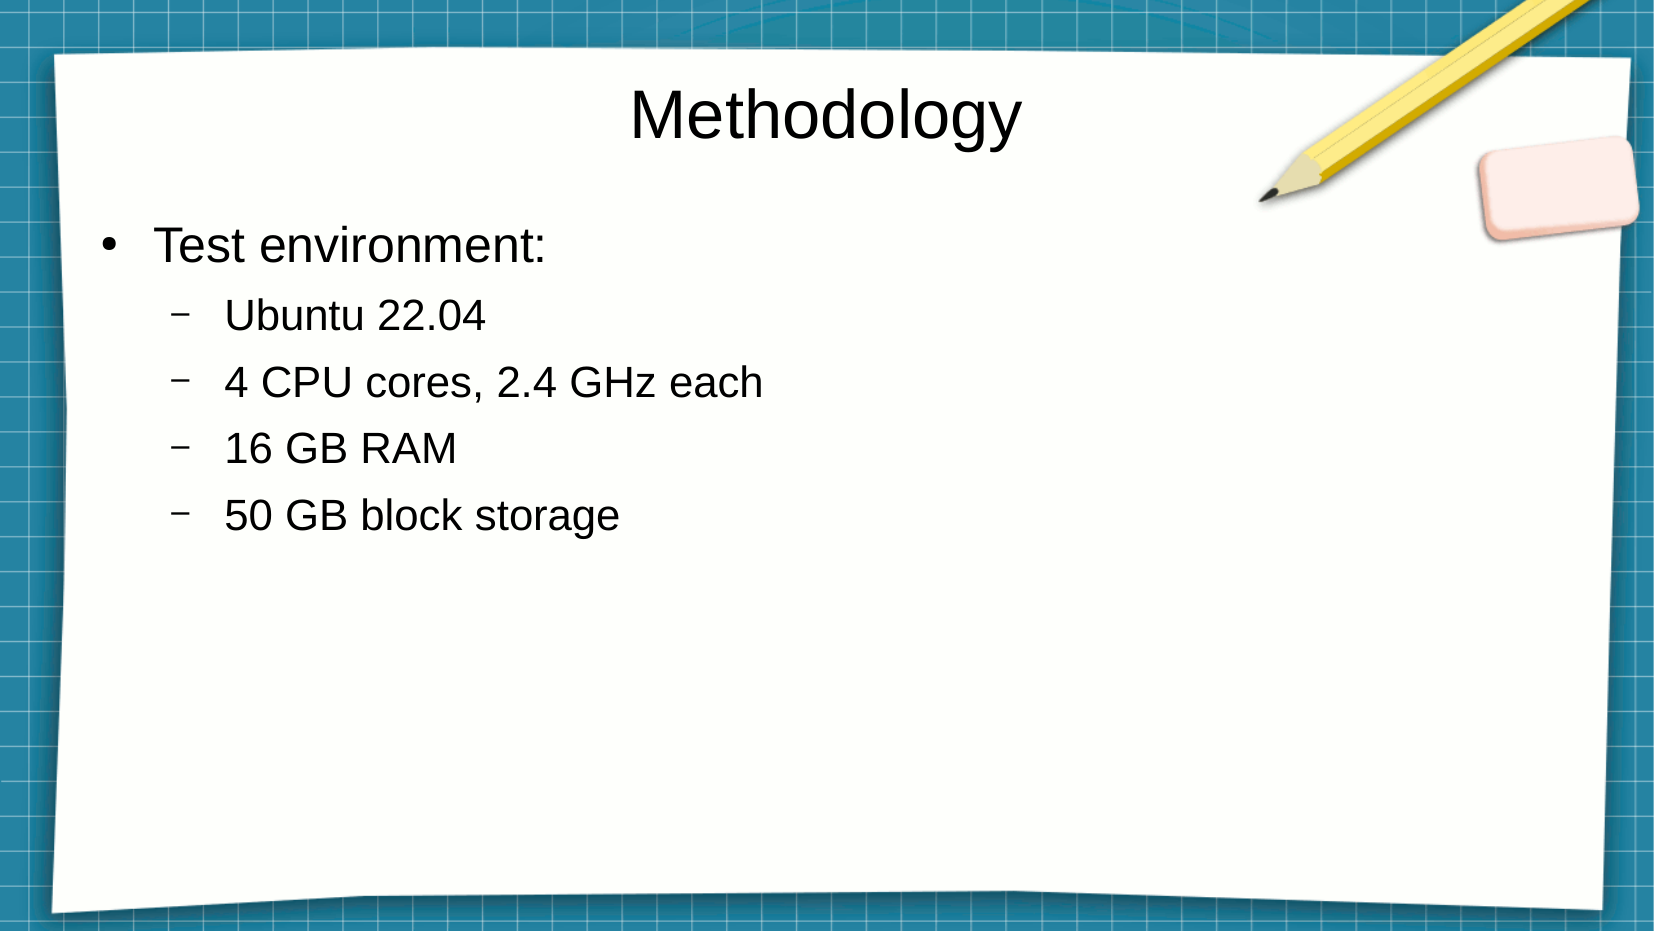

# Methodology
Test environment:
Ubuntu 22.04
4 CPU cores, 2.4 GHz each
16 GB RAM
50 GB block storage